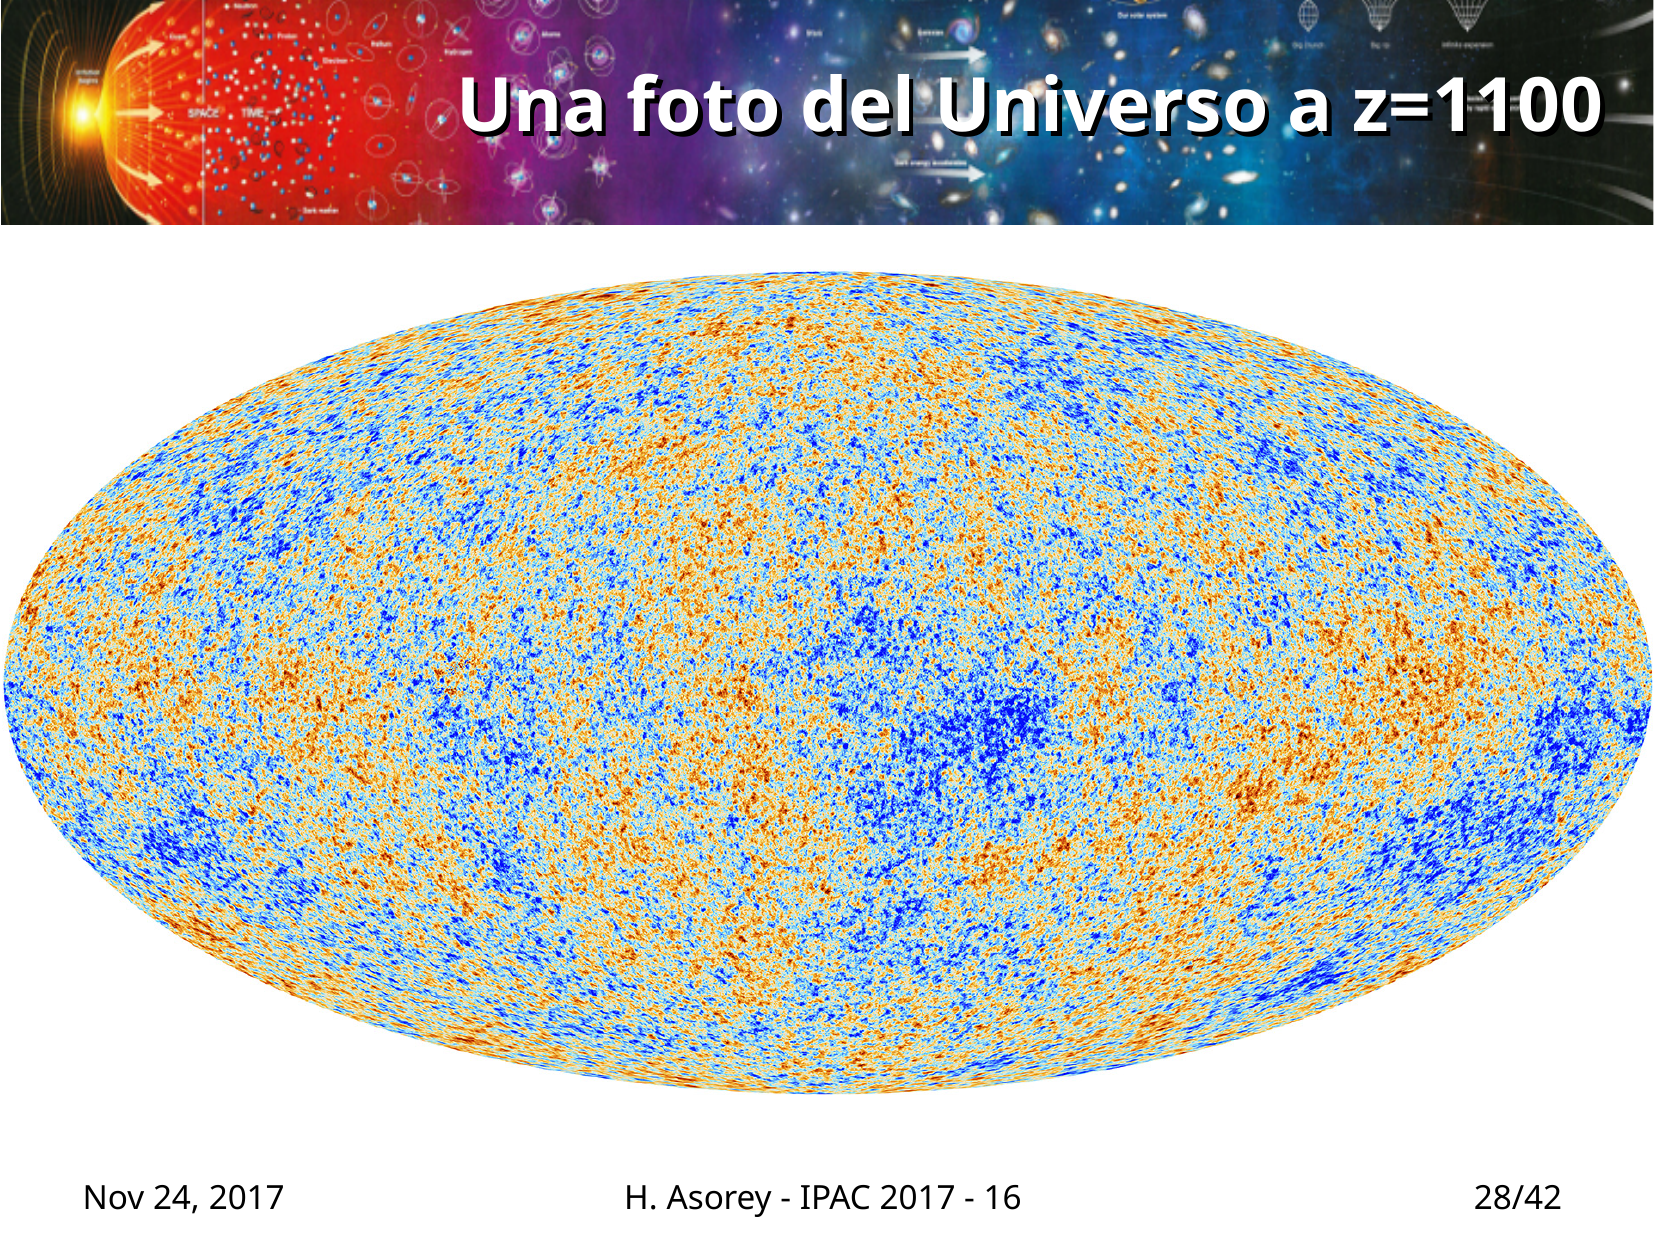

# Una foto del Universo a z=1100
Nov 24, 2017
H. Asorey - IPAC 2017 - 16
28